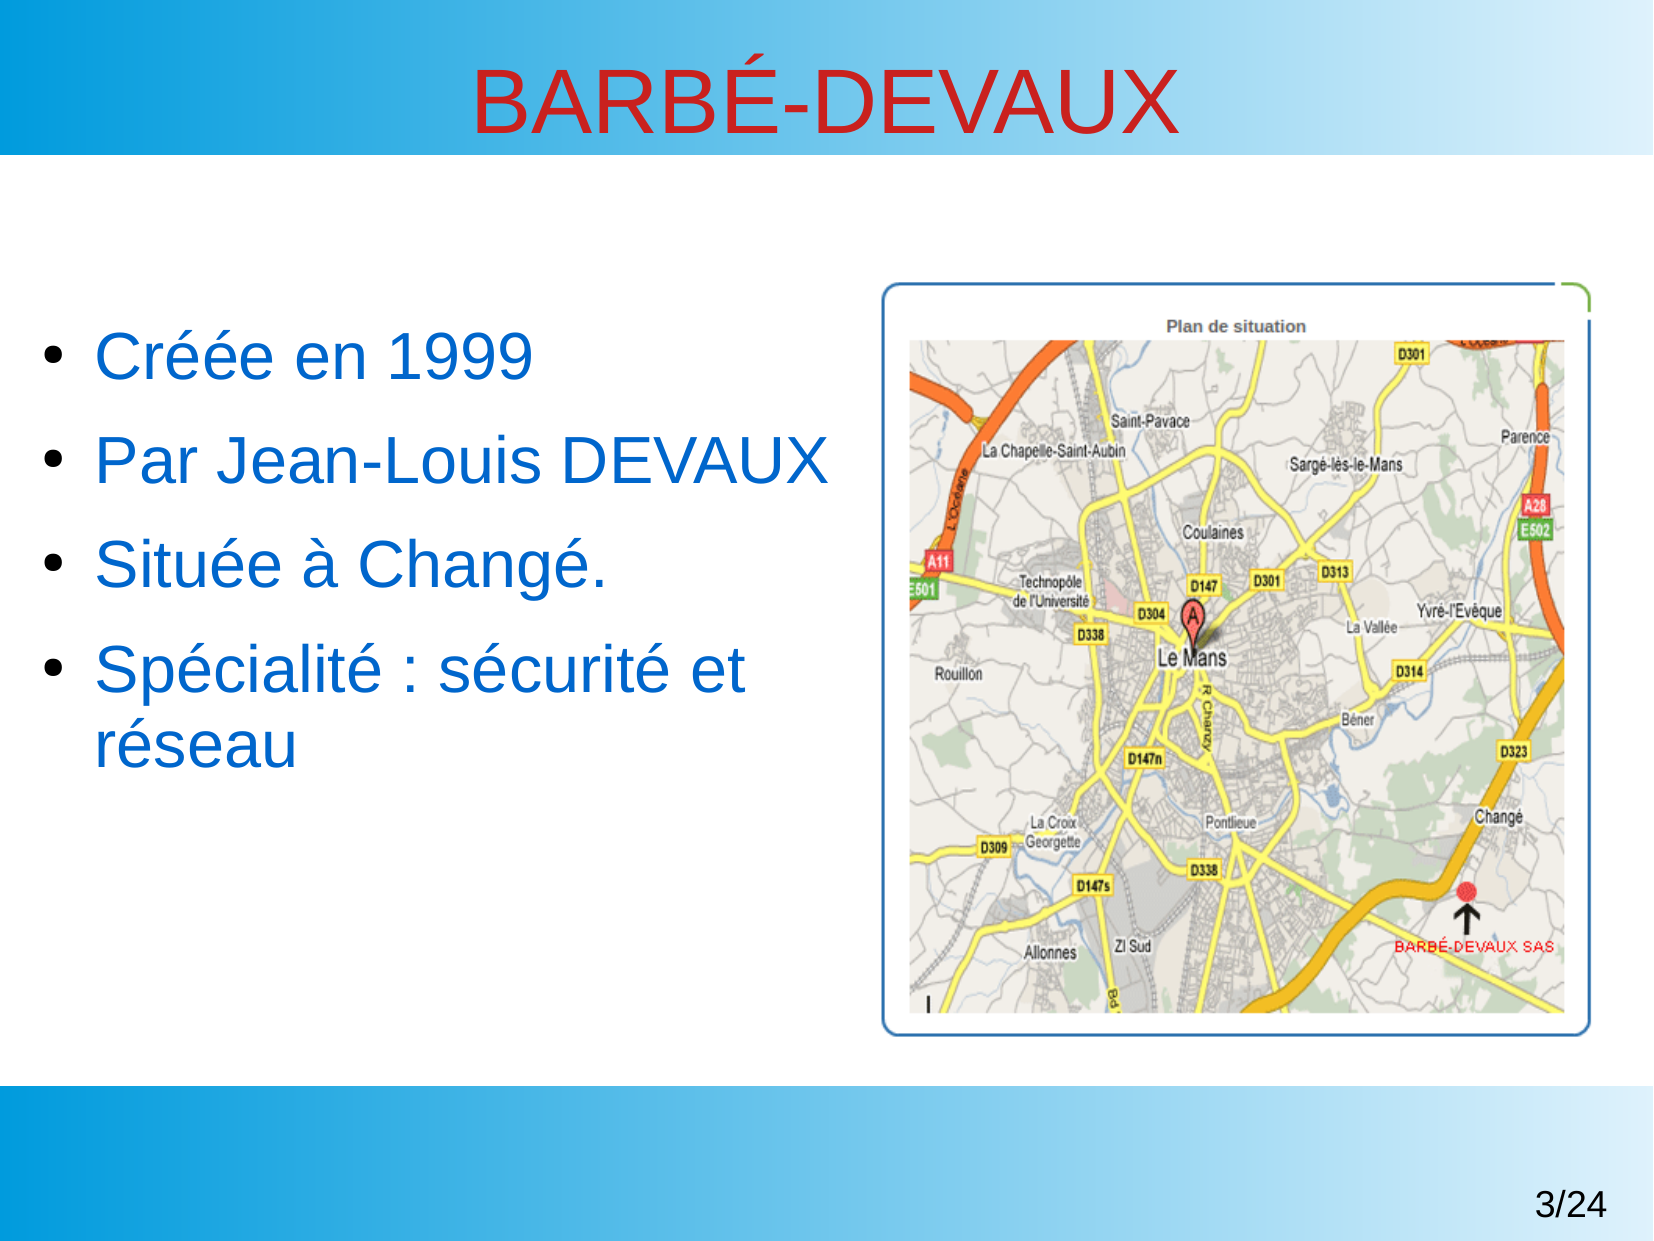

# BARBÉ-DEVAUX
Créée en 1999
Par Jean-Louis DEVAUX
Située à Changé.
Spécialité : sécurité et réseau